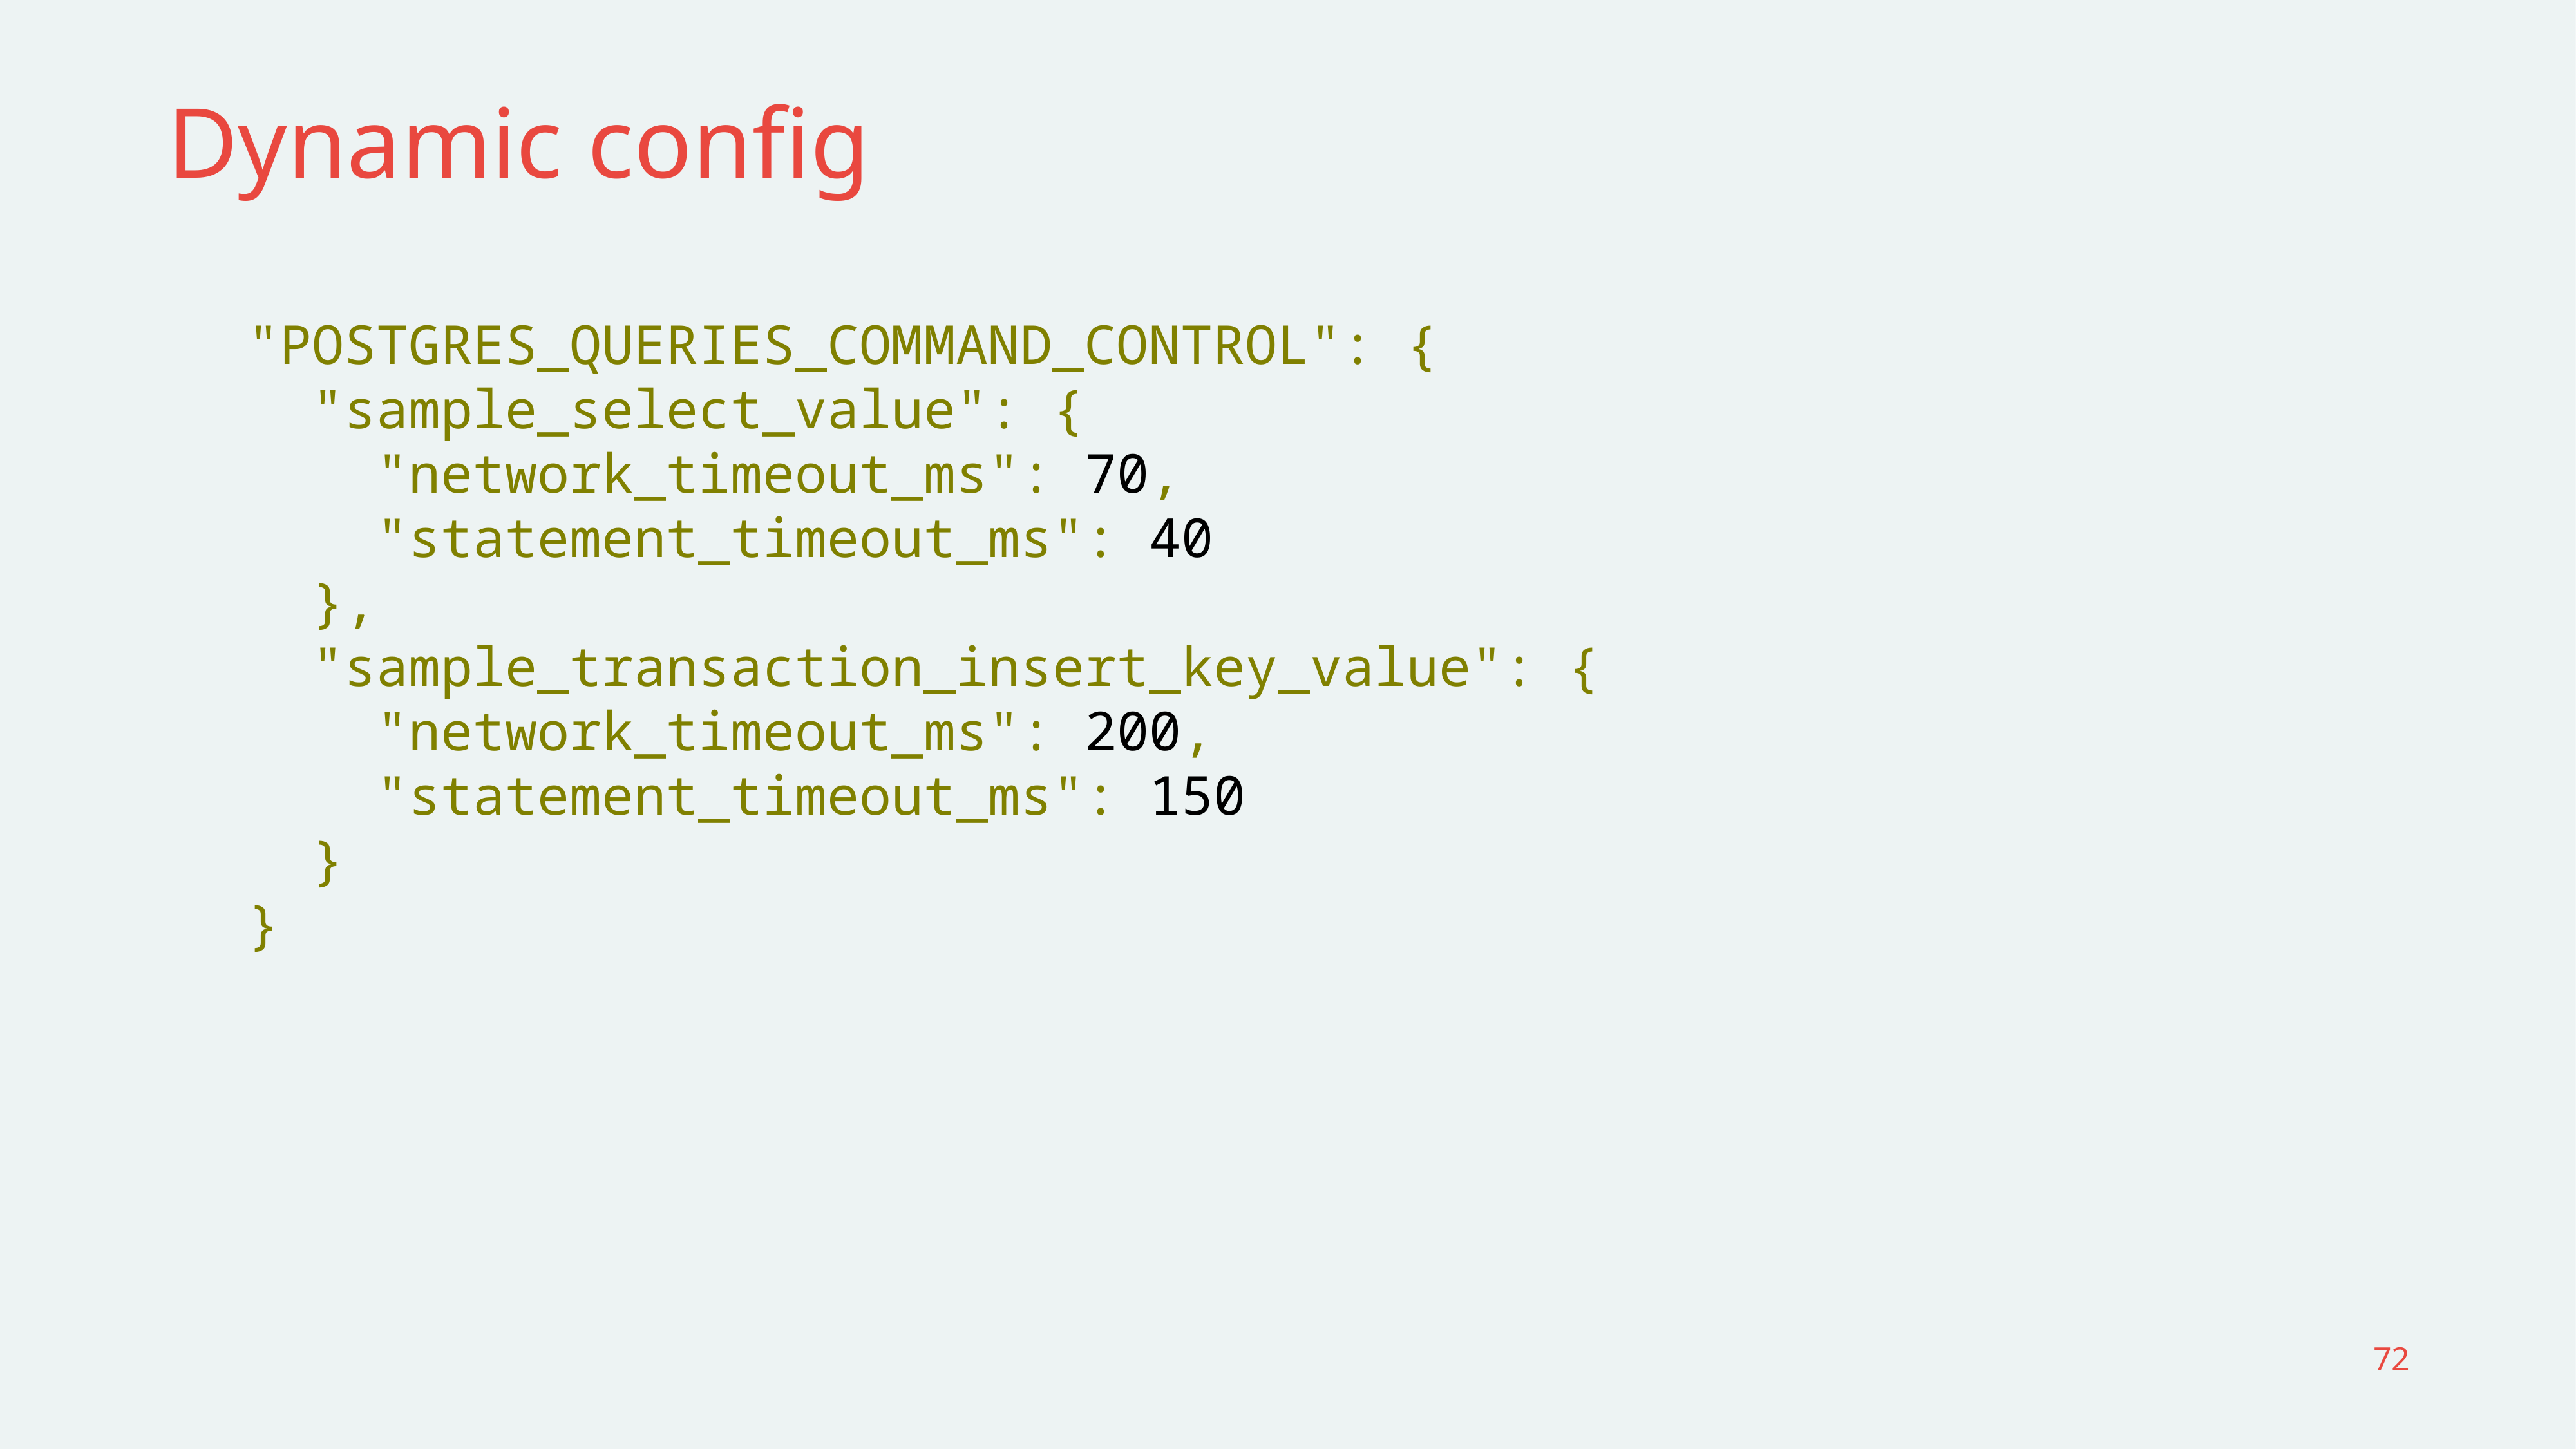

# Dynamic config
 "POSTGRES_QUERIES_COMMAND_CONTROL": {
 "sample_select_value": {
 "network_timeout_ms": 70,
 "statement_timeout_ms": 40
 },
 "sample_transaction_insert_key_value": {
 "network_timeout_ms": 200,
 "statement_timeout_ms": 150
 }
 }